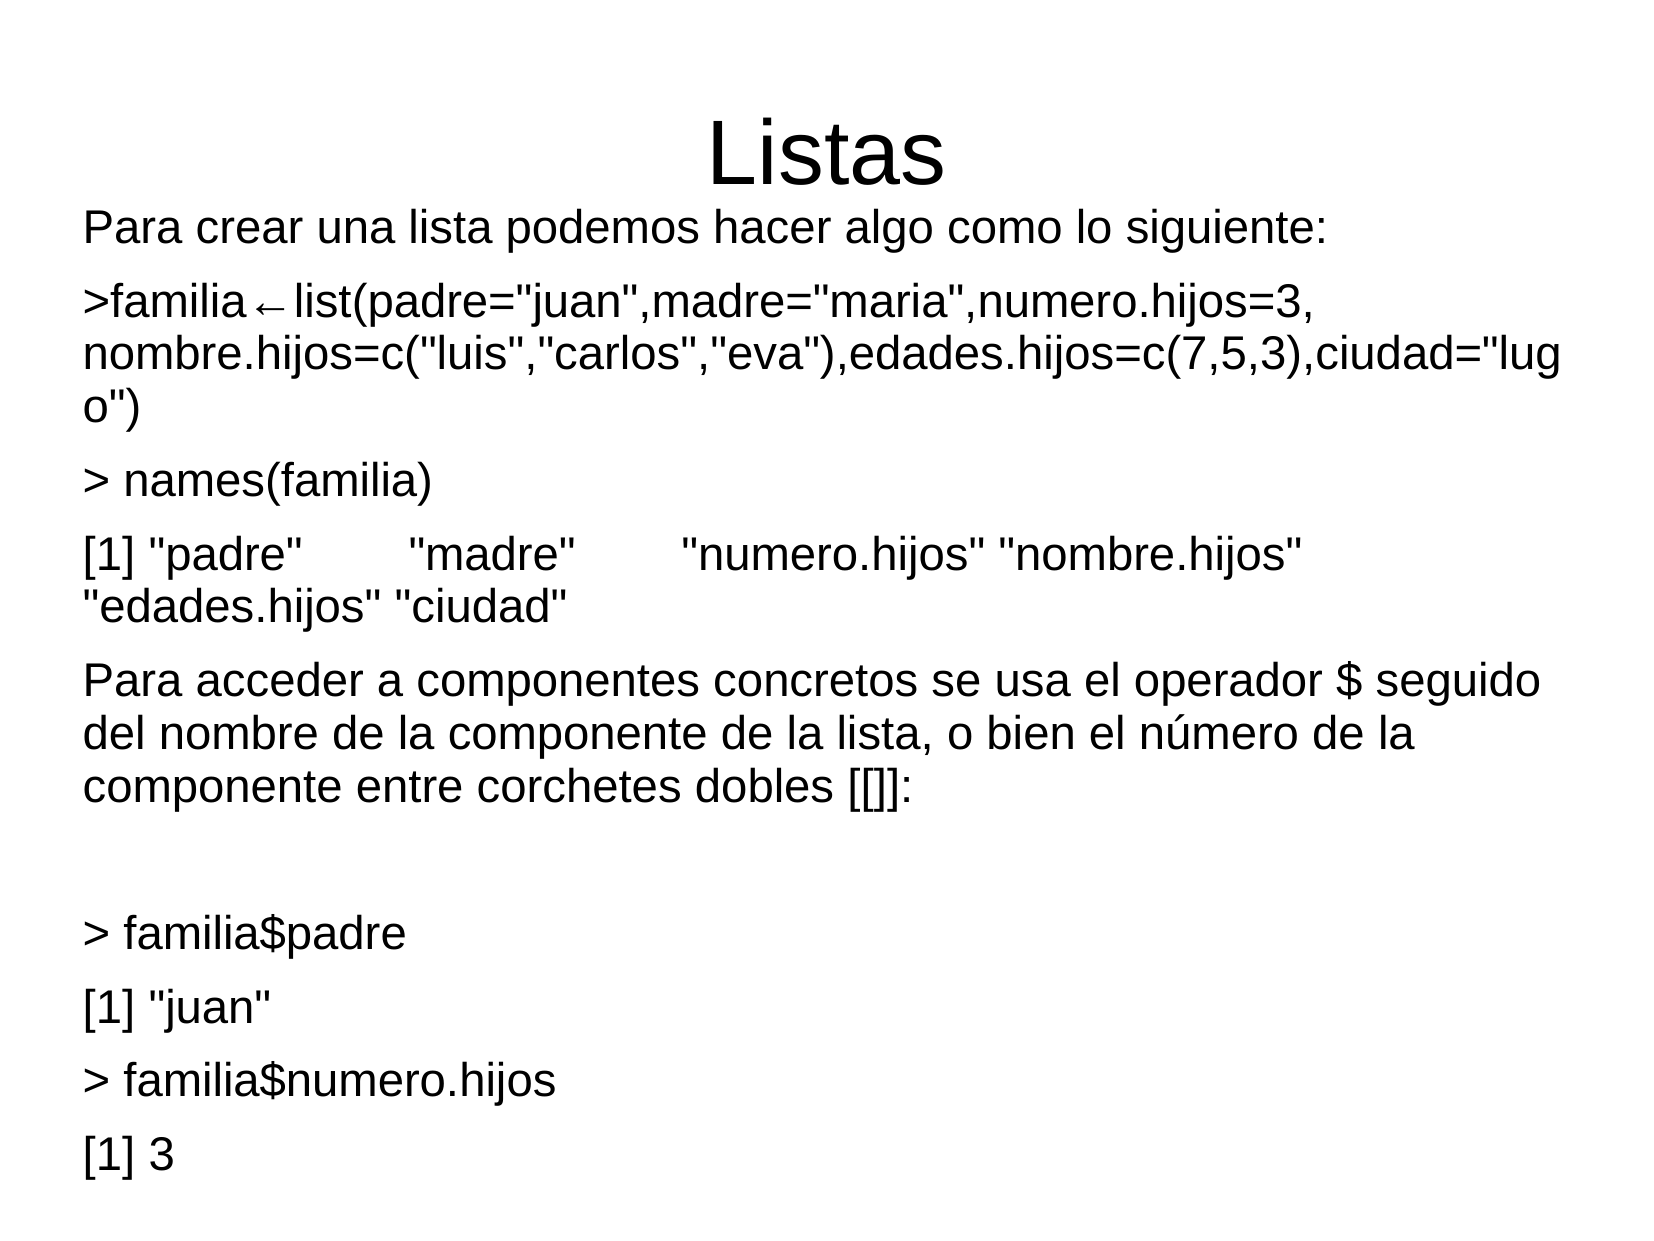

# Listas
Para crear una lista podemos hacer algo como lo siguiente:
>familia←list(padre="juan",madre="maria",numero.hijos=3, nombre.hijos=c("luis","carlos","eva"),edades.hijos=c(7,5,3),ciudad="lugo")
> names(familia)
[1] "padre" "madre" "numero.hijos" "nombre.hijos" "edades.hijos" "ciudad"
Para acceder a componentes concretos se usa el operador $ seguido del nombre de la componente de la lista, o bien el número de la componente entre corchetes dobles [[]]:
> familia$padre
[1] "juan"
> familia$numero.hijos
[1] 3